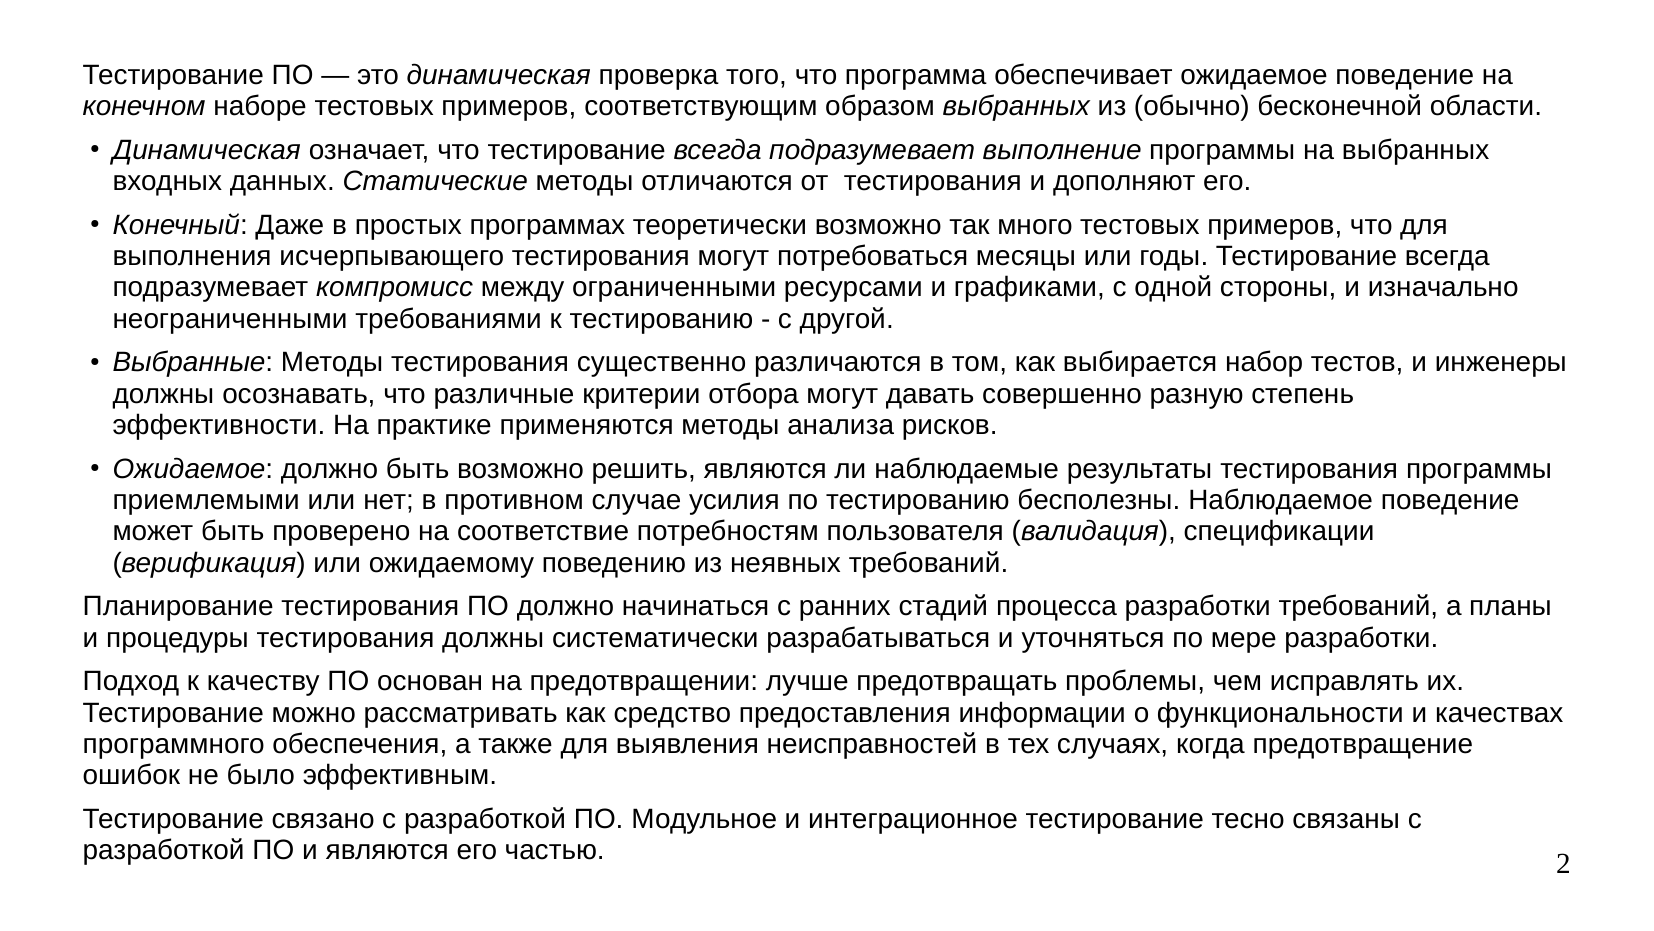

# Тестирование ПО — это динамическая проверка того, что программа обеспечивает ожидаемое поведение на конечном наборе тестовых примеров, соответствующим образом выбранных из (обычно) бесконечной области.
Динамическая означает, что тестирование всегда подразумевает выполнение программы на выбранных входных данных. Статические методы отличаются от тестирования и дополняют его.
Конечный: Даже в простых программах теоретически возможно так много тестовых примеров, что для выполнения исчерпывающего тестирования могут потребоваться месяцы или годы. Тестирование всегда подразумевает компромисс между ограниченными ресурсами и графиками, с одной стороны, и изначально неограниченными требованиями к тестированию - с другой.
Выбранные: Методы тестирования существенно различаются в том, как выбирается набор тестов, и инженеры должны осознавать, что различные критерии отбора могут давать совершенно разную степень эффективности. На практике применяются методы анализа рисков.
Ожидаемое: должно быть возможно решить, являются ли наблюдаемые результаты тестирования программы приемлемыми или нет; в противном случае усилия по тестированию бесполезны. Наблюдаемое поведение может быть проверено на соответствие потребностям пользователя (валидация), спецификации (верификация) или ожидаемому поведению из неявных требований.
Планирование тестирования ПО должно начинаться с ранних стадий процесса разработки требований, а планы и процедуры тестирования должны систематически разрабатываться и уточняться по мере разработки.
Подход к качеству ПО основан на предотвращении: лучше предотвращать проблемы, чем исправлять их. Тестирование можно рассматривать как средство предоставления информации о функциональности и качествах программного обеспечения, а также для выявления неисправностей в тех случаях, когда предотвращение ошибок не было эффективным.
Тестирование связано с разработкой ПО. Модульное и интеграционное тестирование тесно связаны с разработкой ПО и являются его частью.
2